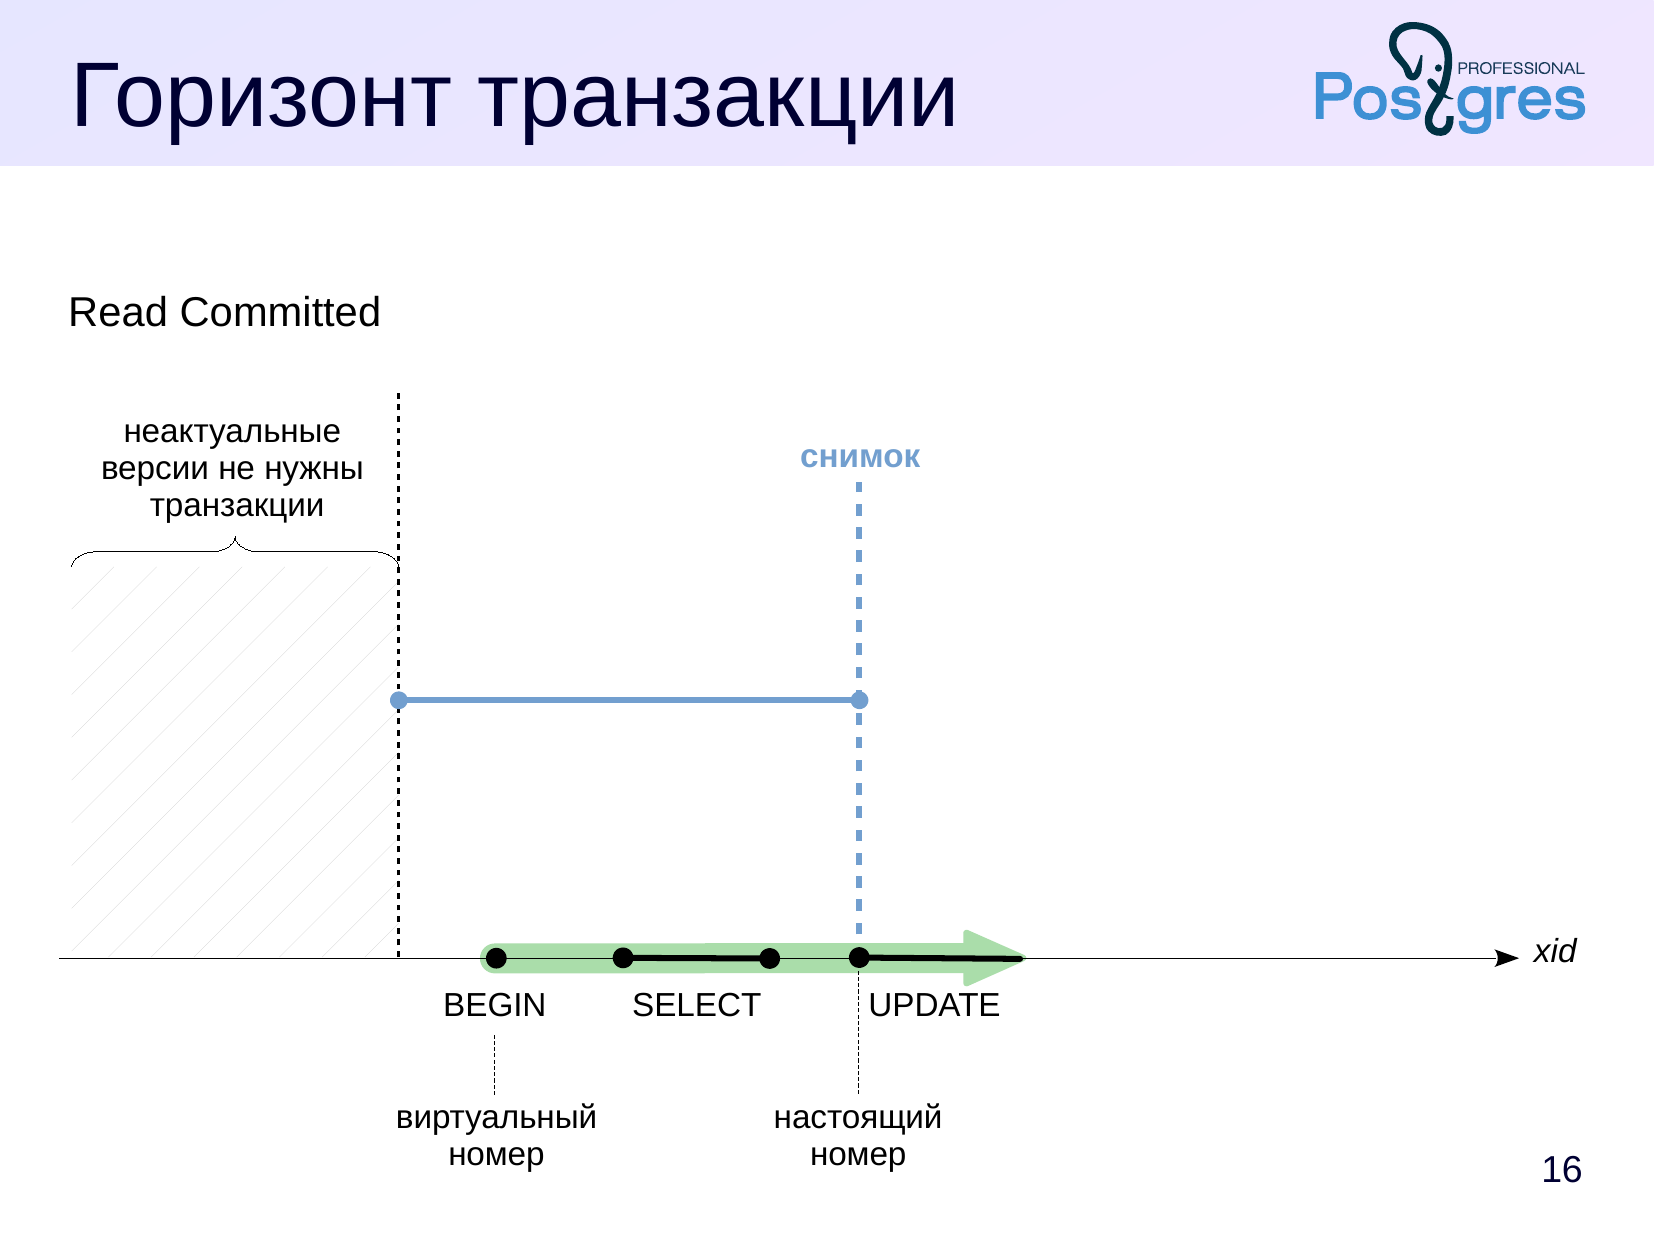

# Горизонт транзакции
Read Committed
неактуальные
версии не нужны
 транзакции
снимок
xid
BEGIN
SELECT
UPDATE
виртуальный
номер
настоящий
номер